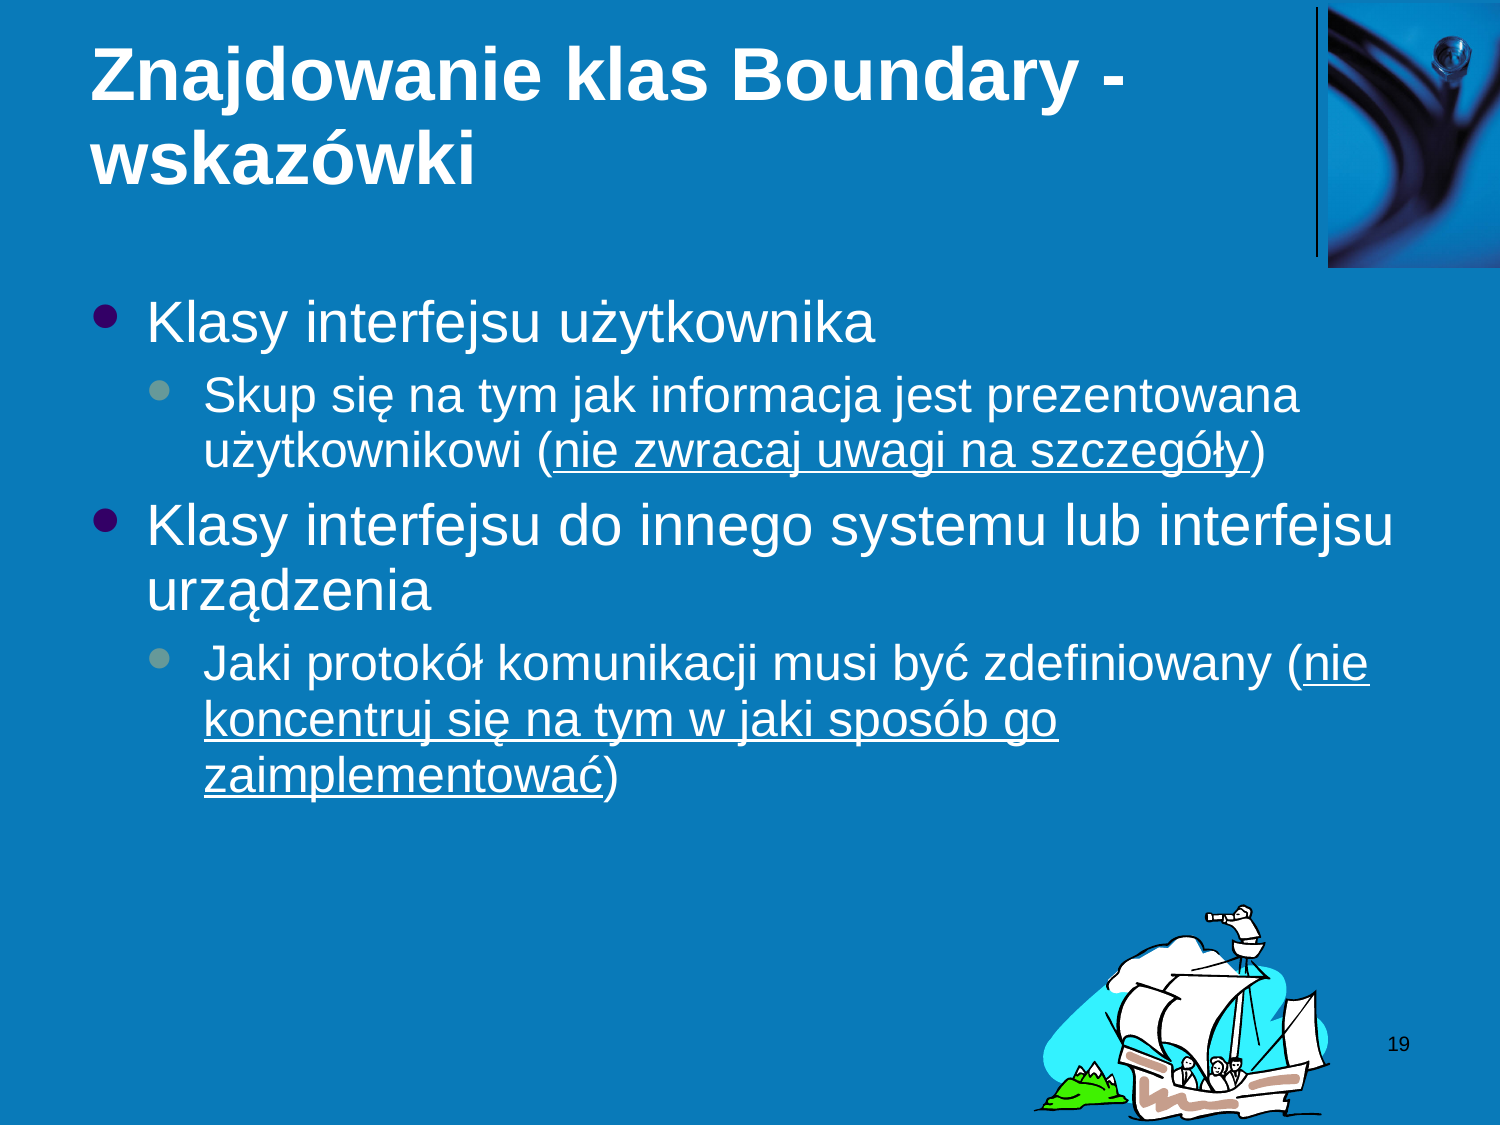

# Znajdowanie klas Boundary - wskazówki
Klasy interfejsu użytkownika
Skup się na tym jak informacja jest prezentowana użytkownikowi (nie zwracaj uwagi na szczegóły)
Klasy interfejsu do innego systemu lub interfejsu urządzenia
Jaki protokół komunikacji musi być zdefiniowany (nie koncentruj się na tym w jaki sposób go zaimplementować)
19